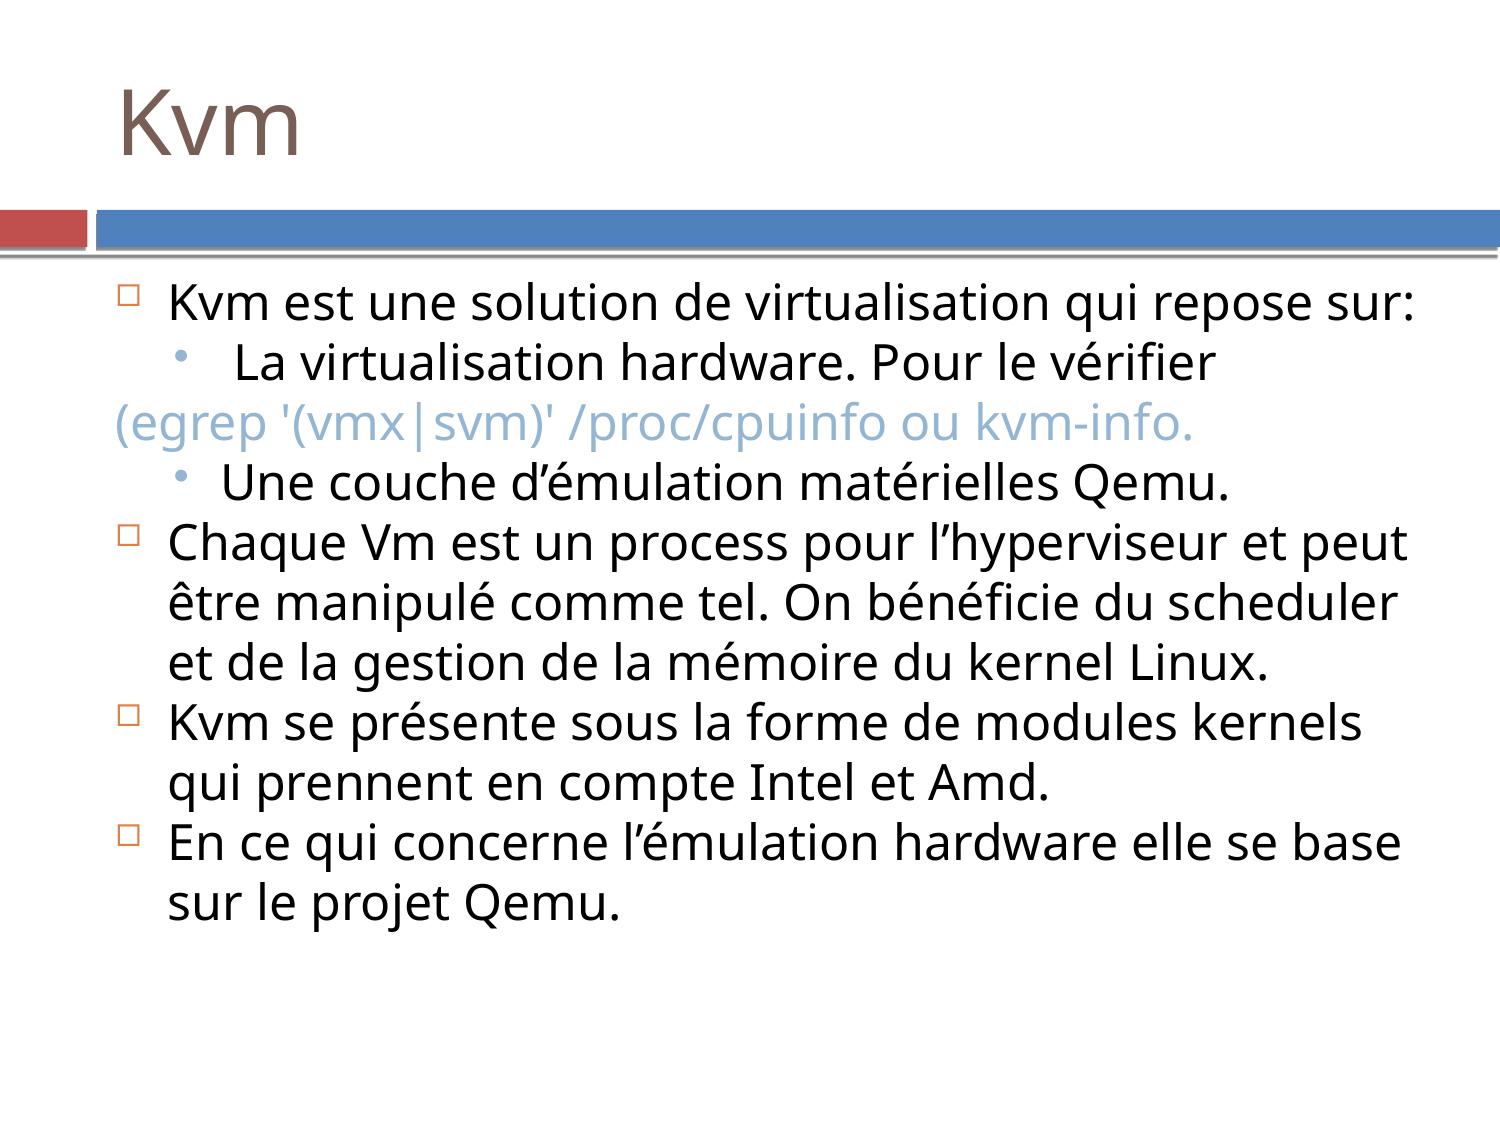

Kvm
Kvm est une solution de virtualisation qui repose sur:
 La virtualisation hardware. Pour le vérifier
(egrep '(vmx|svm)' /proc/cpuinfo ou kvm-info.
Une couche d’émulation matérielles Qemu.
Chaque Vm est un process pour l’hyperviseur et peut être manipulé comme tel. On bénéficie du scheduler et de la gestion de la mémoire du kernel Linux.
Kvm se présente sous la forme de modules kernels qui prennent en compte Intel et Amd.
En ce qui concerne l’émulation hardware elle se base sur le projet Qemu.